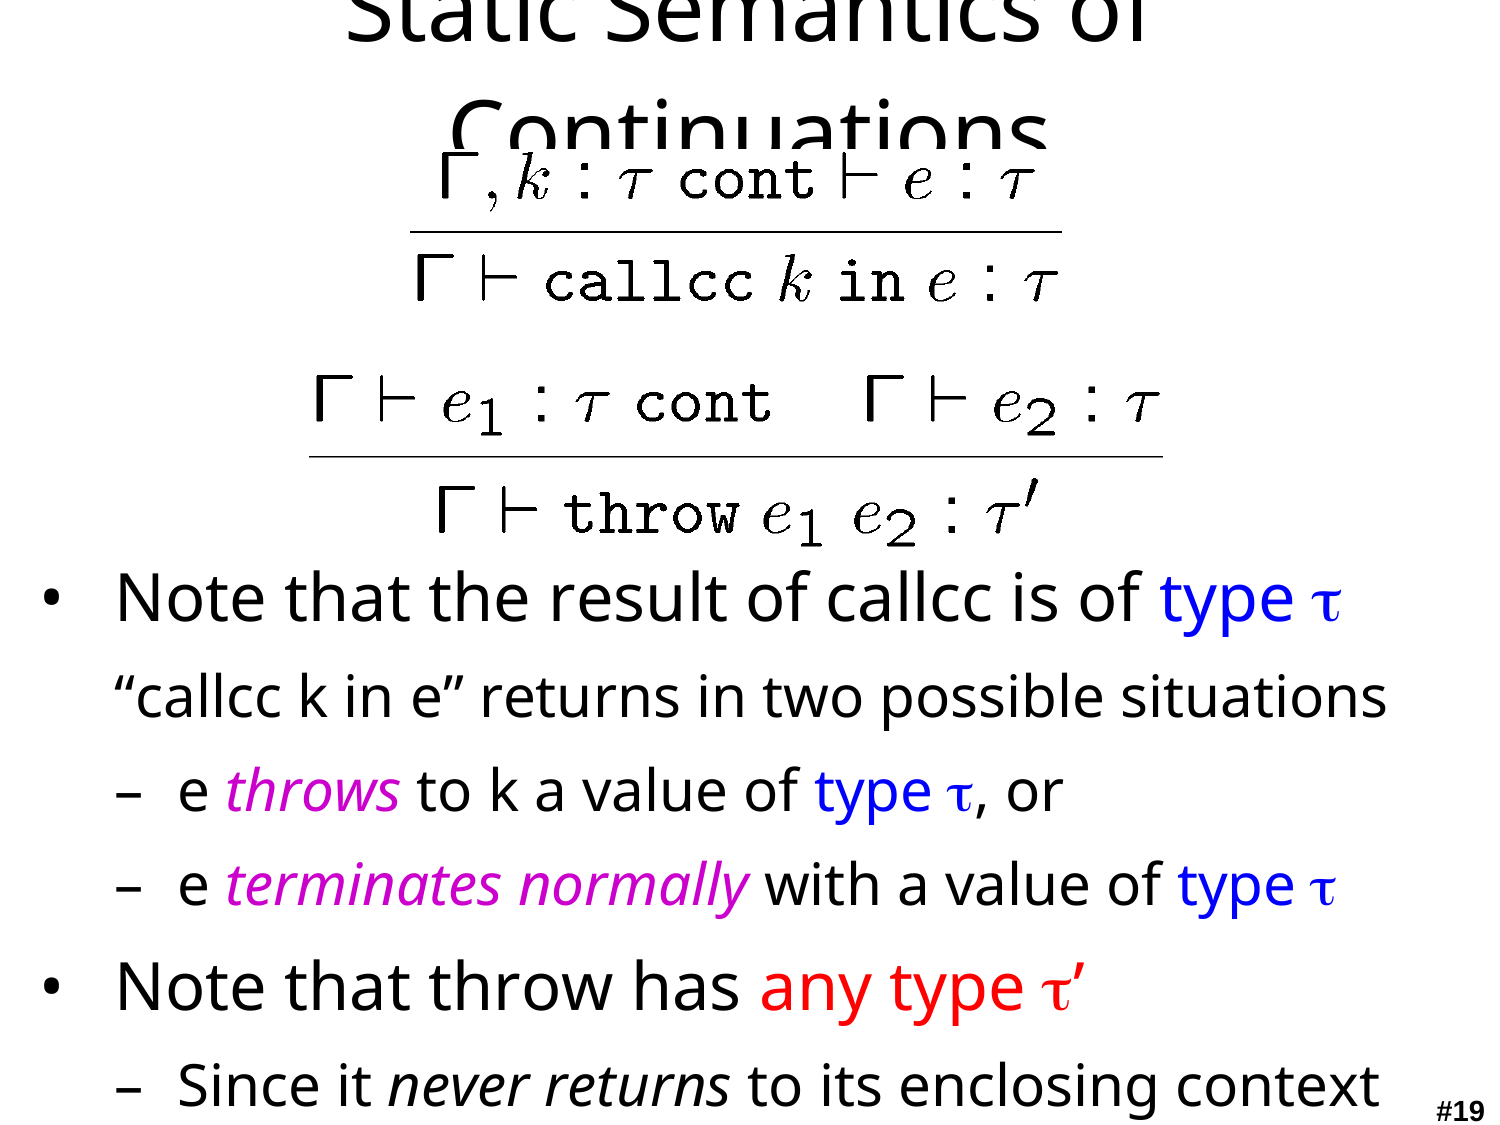

# Static Semantics of Continuations
Note that the result of callcc is of type 
“callcc k in e” returns in two possible situations
e throws to k a value of type , or
e terminates normally with a value of type 
Note that throw has any type ’
Since it never returns to its enclosing context
19